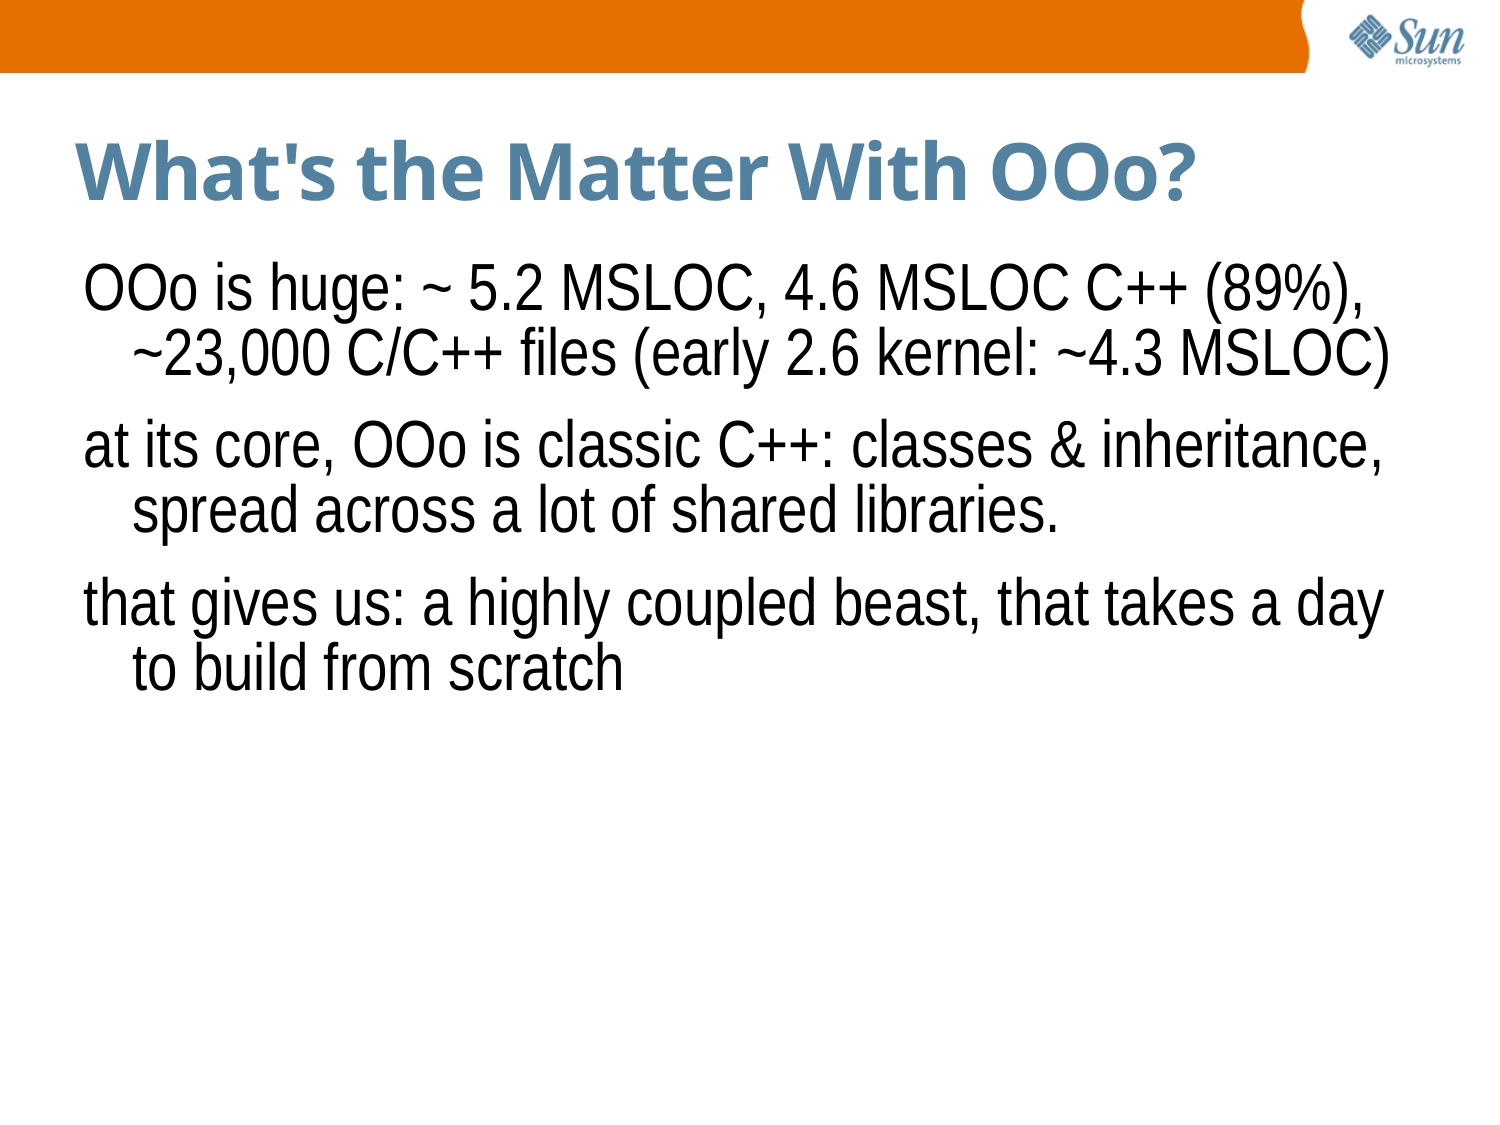

# What's the Matter With OOo?
OOo is huge: ~ 5.2 MSLOC, 4.6 MSLOC C++ (89%), ~23,000 C/C++ files (early 2.6 kernel: ~4.3 MSLOC)
at its core, OOo is classic C++: classes & inheritance, spread across a lot of shared libraries.
that gives us: a highly coupled beast, that takes a day to build from scratch